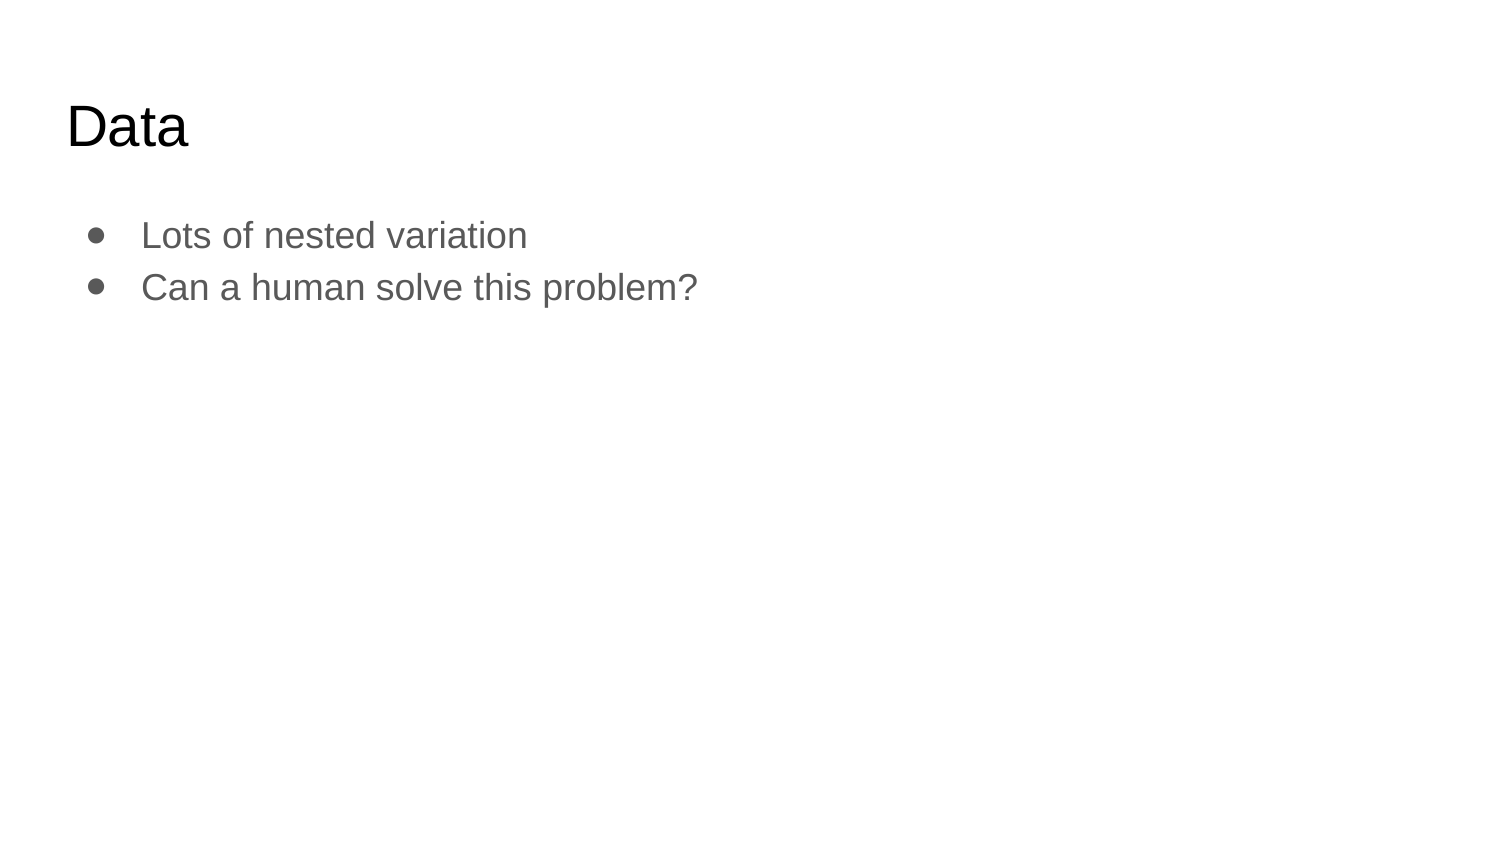

Data
# Lots of nested variation
Can a human solve this problem?